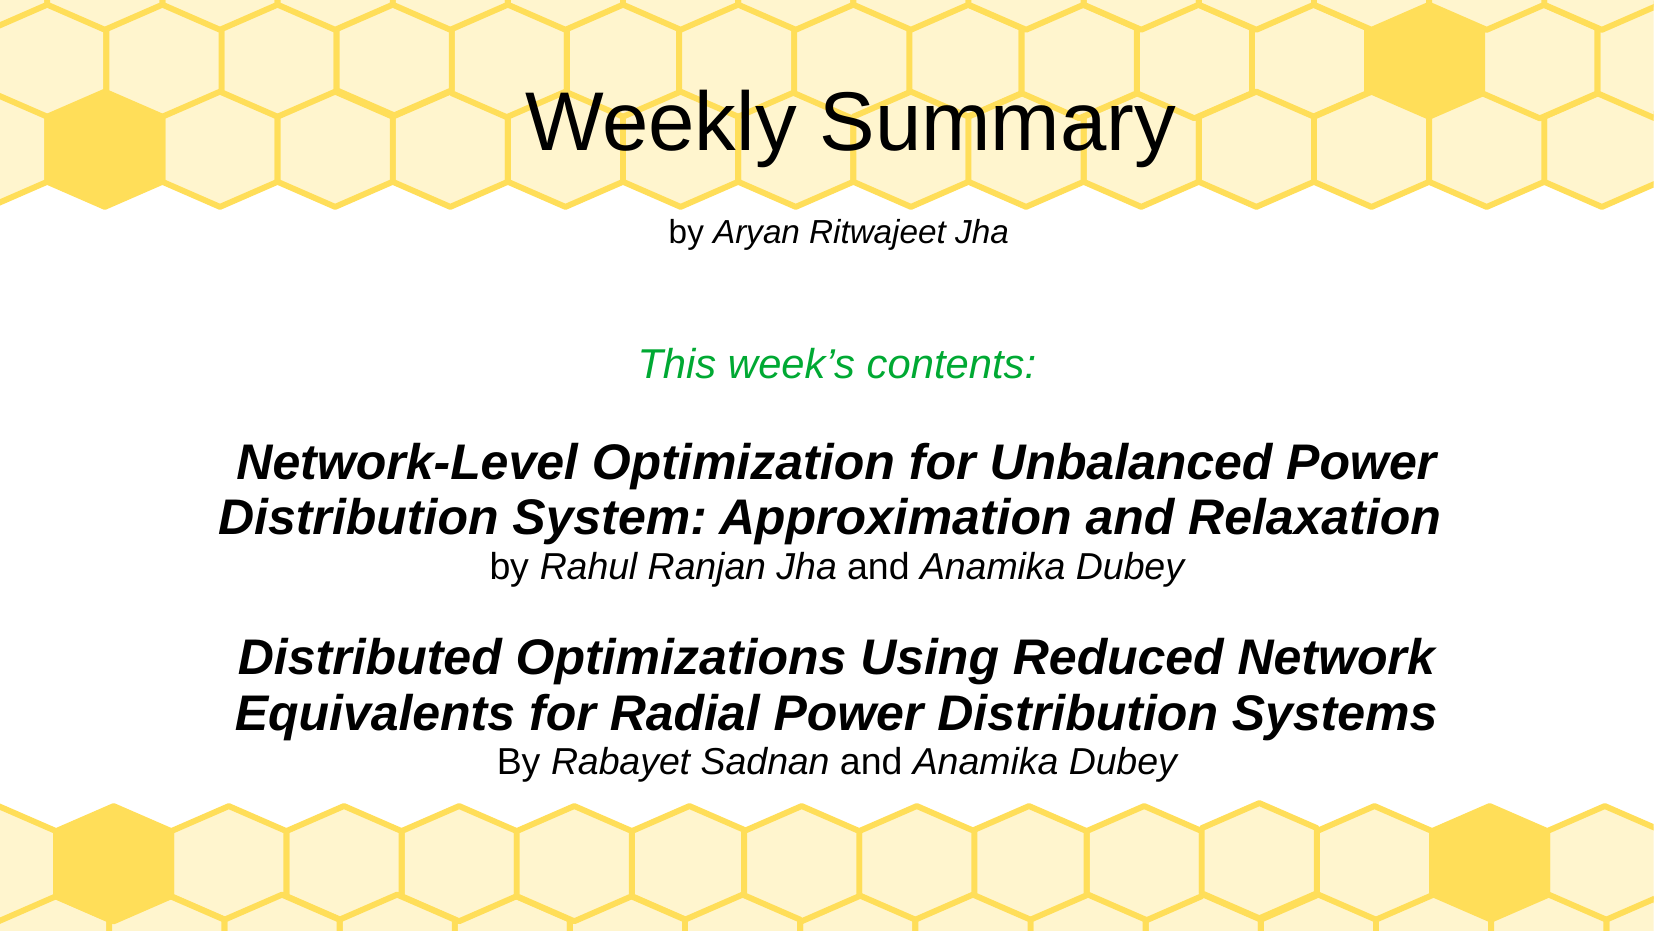

# Weekly Summary by Aryan Ritwajeet Jha
This week’s contents:
Network-Level Optimization for Unbalanced Power Distribution System: Approximation and Relaxation
by Rahul Ranjan Jha and Anamika Dubey
Distributed Optimizations Using Reduced Network Equivalents for Radial Power Distribution Systems
By Rabayet Sadnan and Anamika Dubey